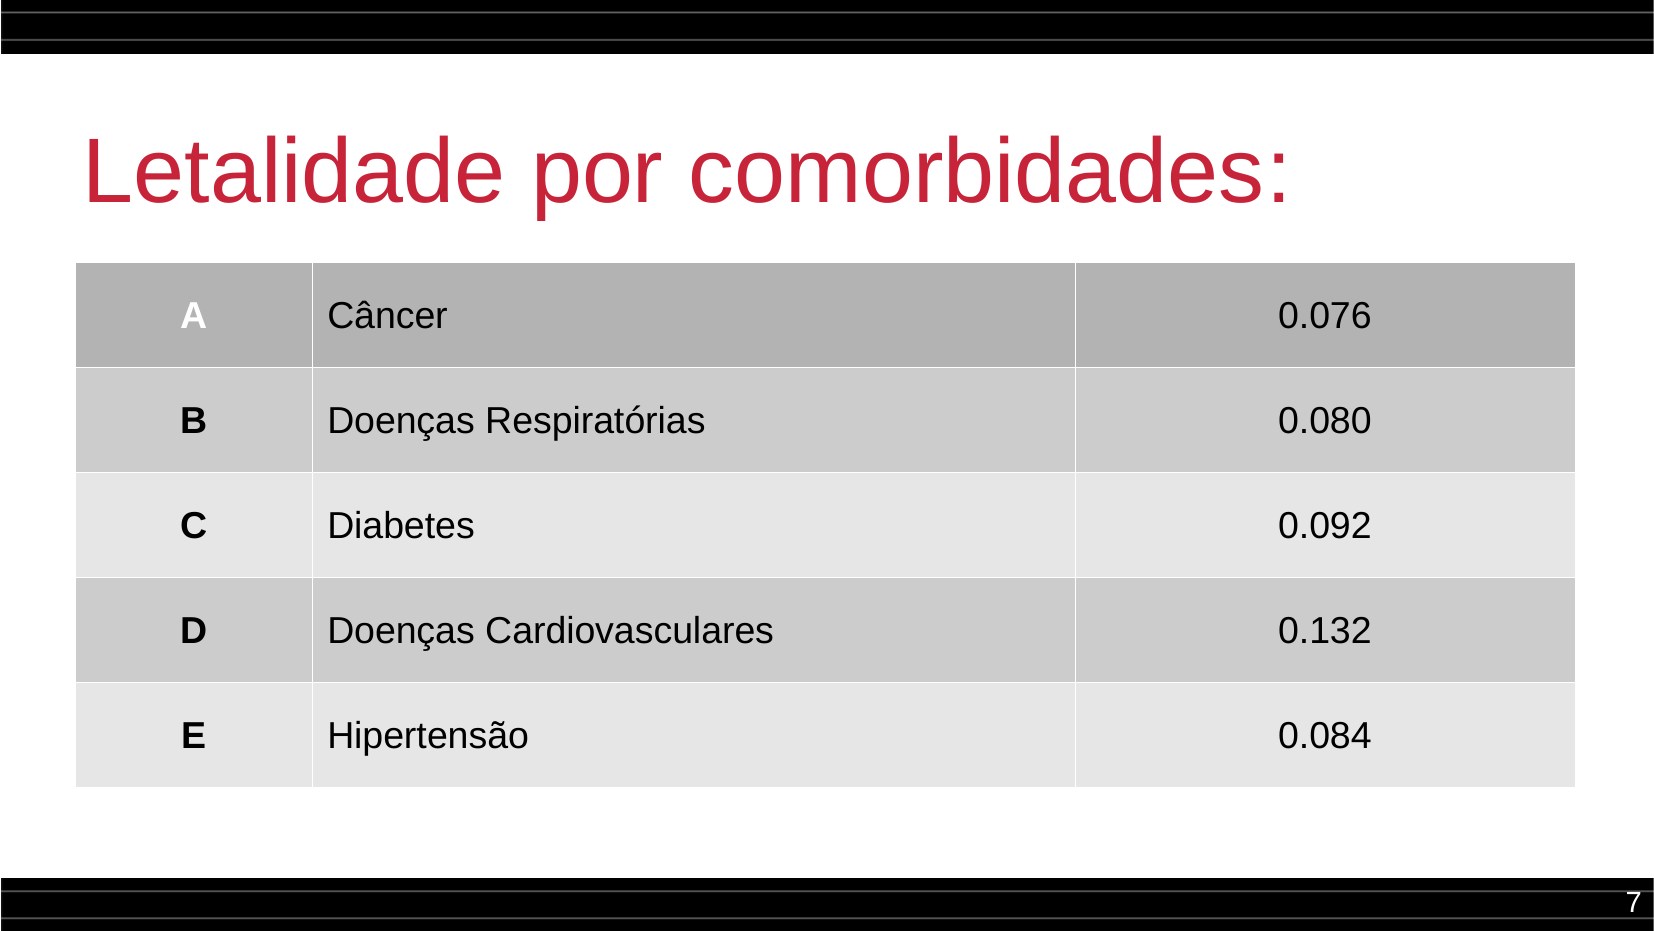

# Letalidade por comorbidades:
| A | Câncer | 0.076 |
| --- | --- | --- |
| B | Doenças Respiratórias | 0.080 |
| C | Diabetes | 0.092 |
| D | Doenças Cardiovasculares | 0.132 |
| E | Hipertensão | 0.084 |